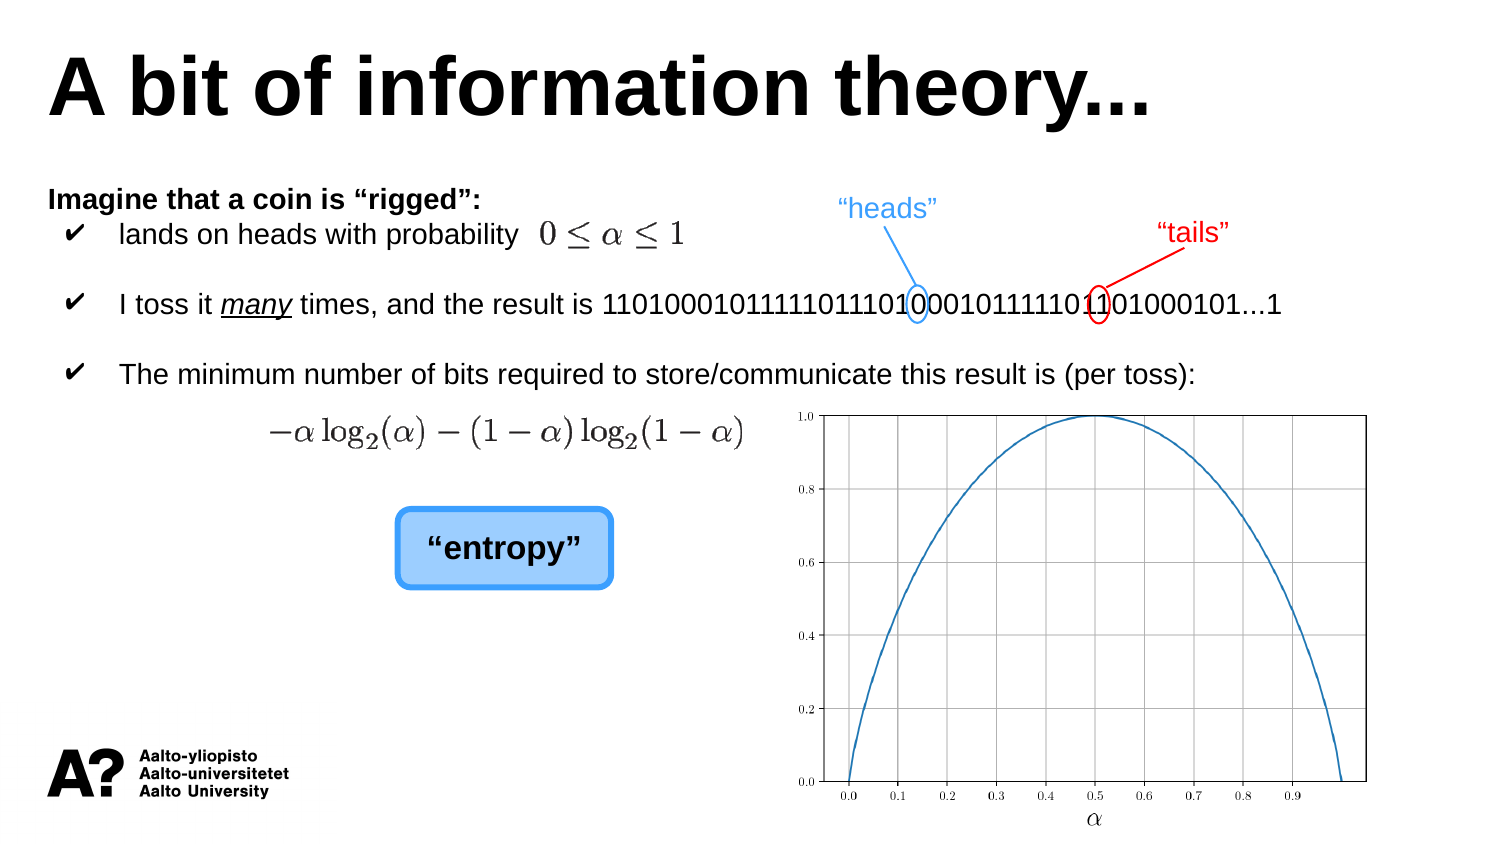

# A bit of information theory...
Imagine that a coin is “rigged”:
lands on heads with probability
I toss it many times, and the result is 11010001011111011101000101111101101000101...1
The minimum number of bits required to store/communicate this result is (per toss):
“heads”
“tails”
 “entropy”